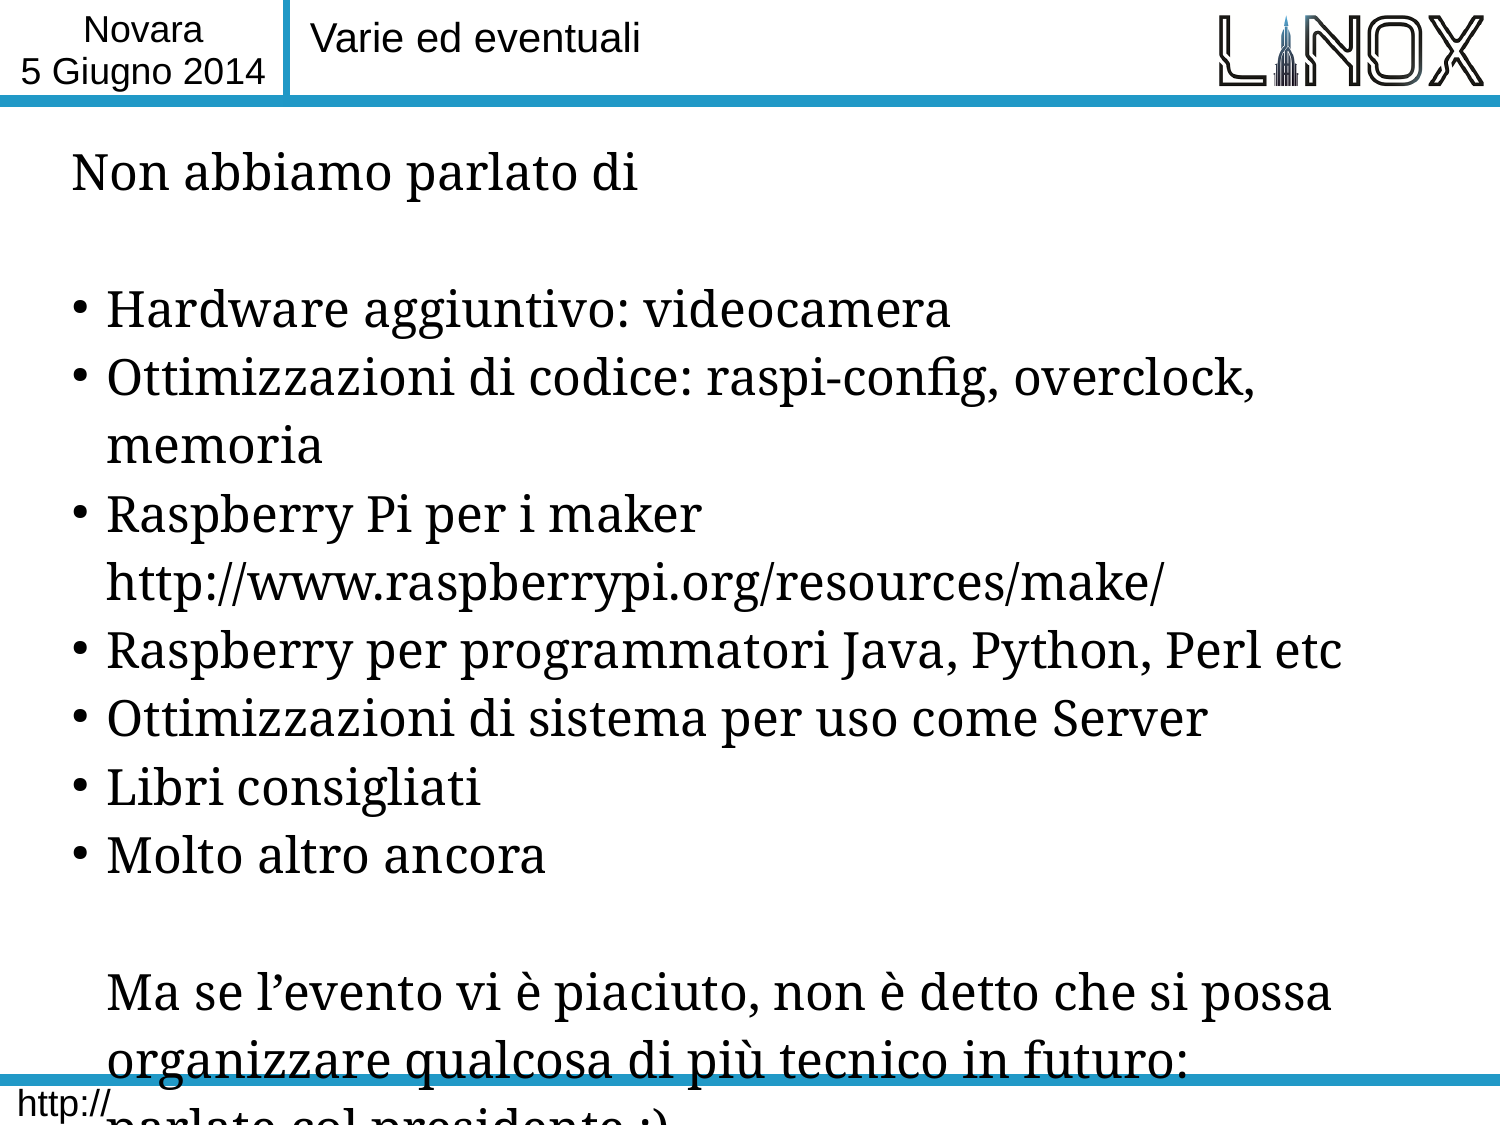

# Varie ed eventuali
Non abbiamo parlato di
Hardware aggiuntivo: videocamera
Ottimizzazioni di codice: raspi-config, overclock, memoria
Raspberry Pi per i maker http://www.raspberrypi.org/resources/make/
Raspberry per programmatori Java, Python, Perl etc
Ottimizzazioni di sistema per uso come Server
Libri consigliati
Molto altro ancora
Ma se l’evento vi è piaciuto, non è detto che si possa organizzare qualcosa di più tecnico in futuro: parlate col presidente :)